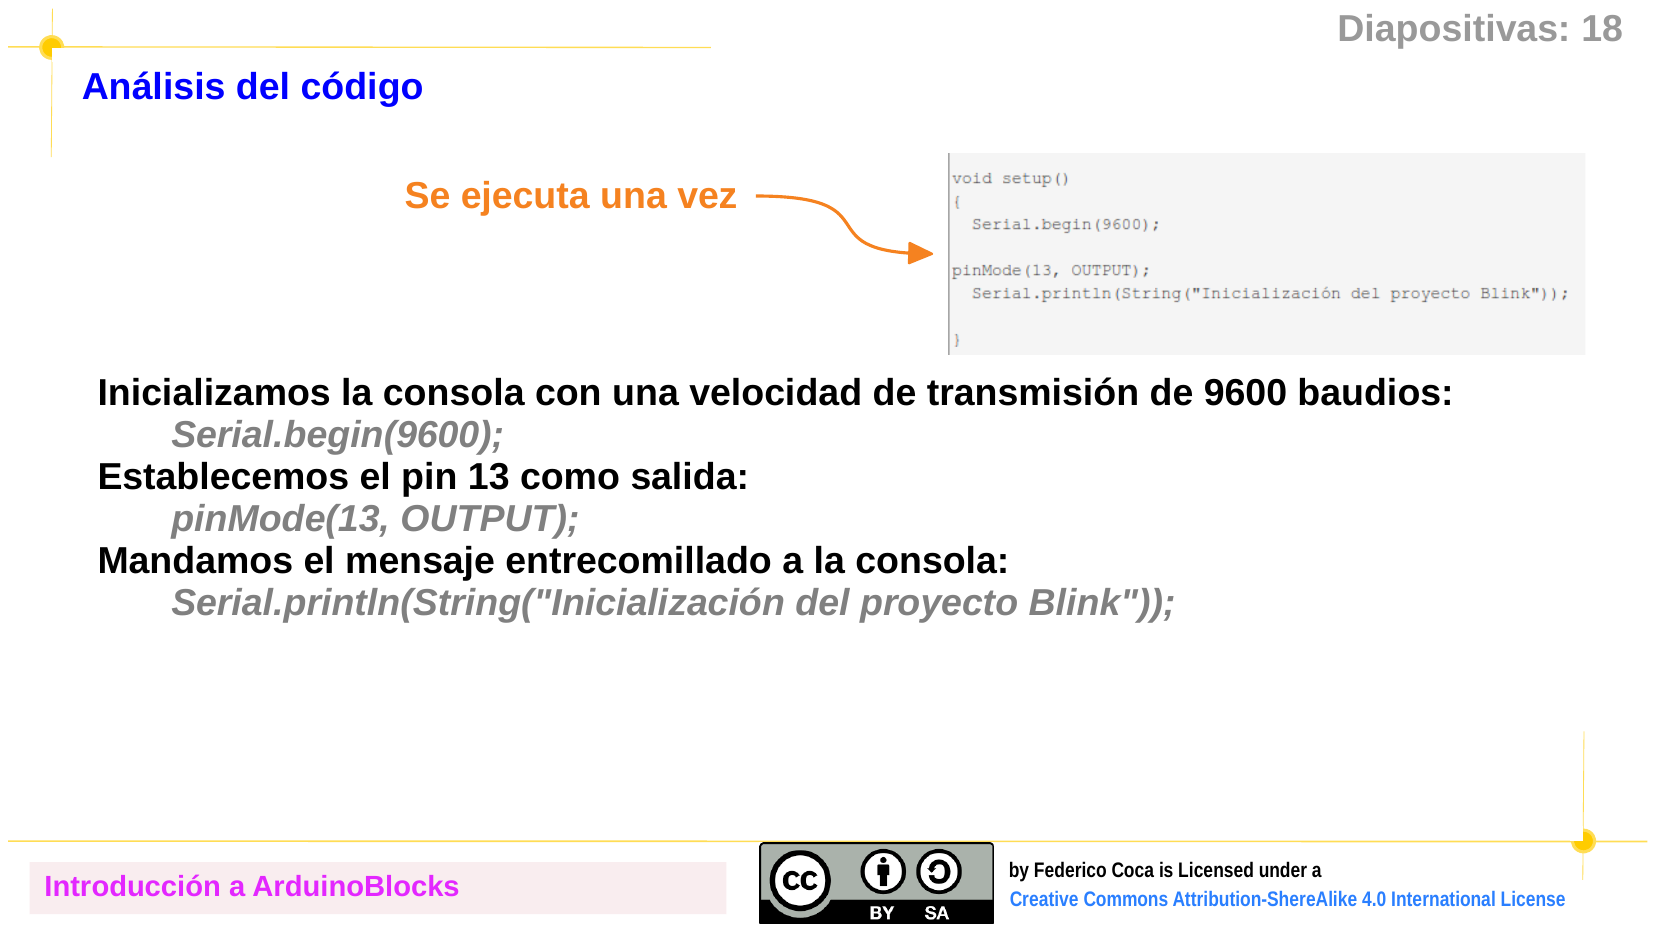

Diapositivas: 18
Análisis del código
Se ejecuta una vez
Inicializamos la consola con una velocidad de transmisión de 9600 baudios:
	Serial.begin(9600);
Establecemos el pin 13 como salida:
	pinMode(13, OUTPUT);
Mandamos el mensaje entrecomillado a la consola:
 	Serial.println(String("Inicialización del proyecto Blink"));
Introducción a ArduinoBlocks